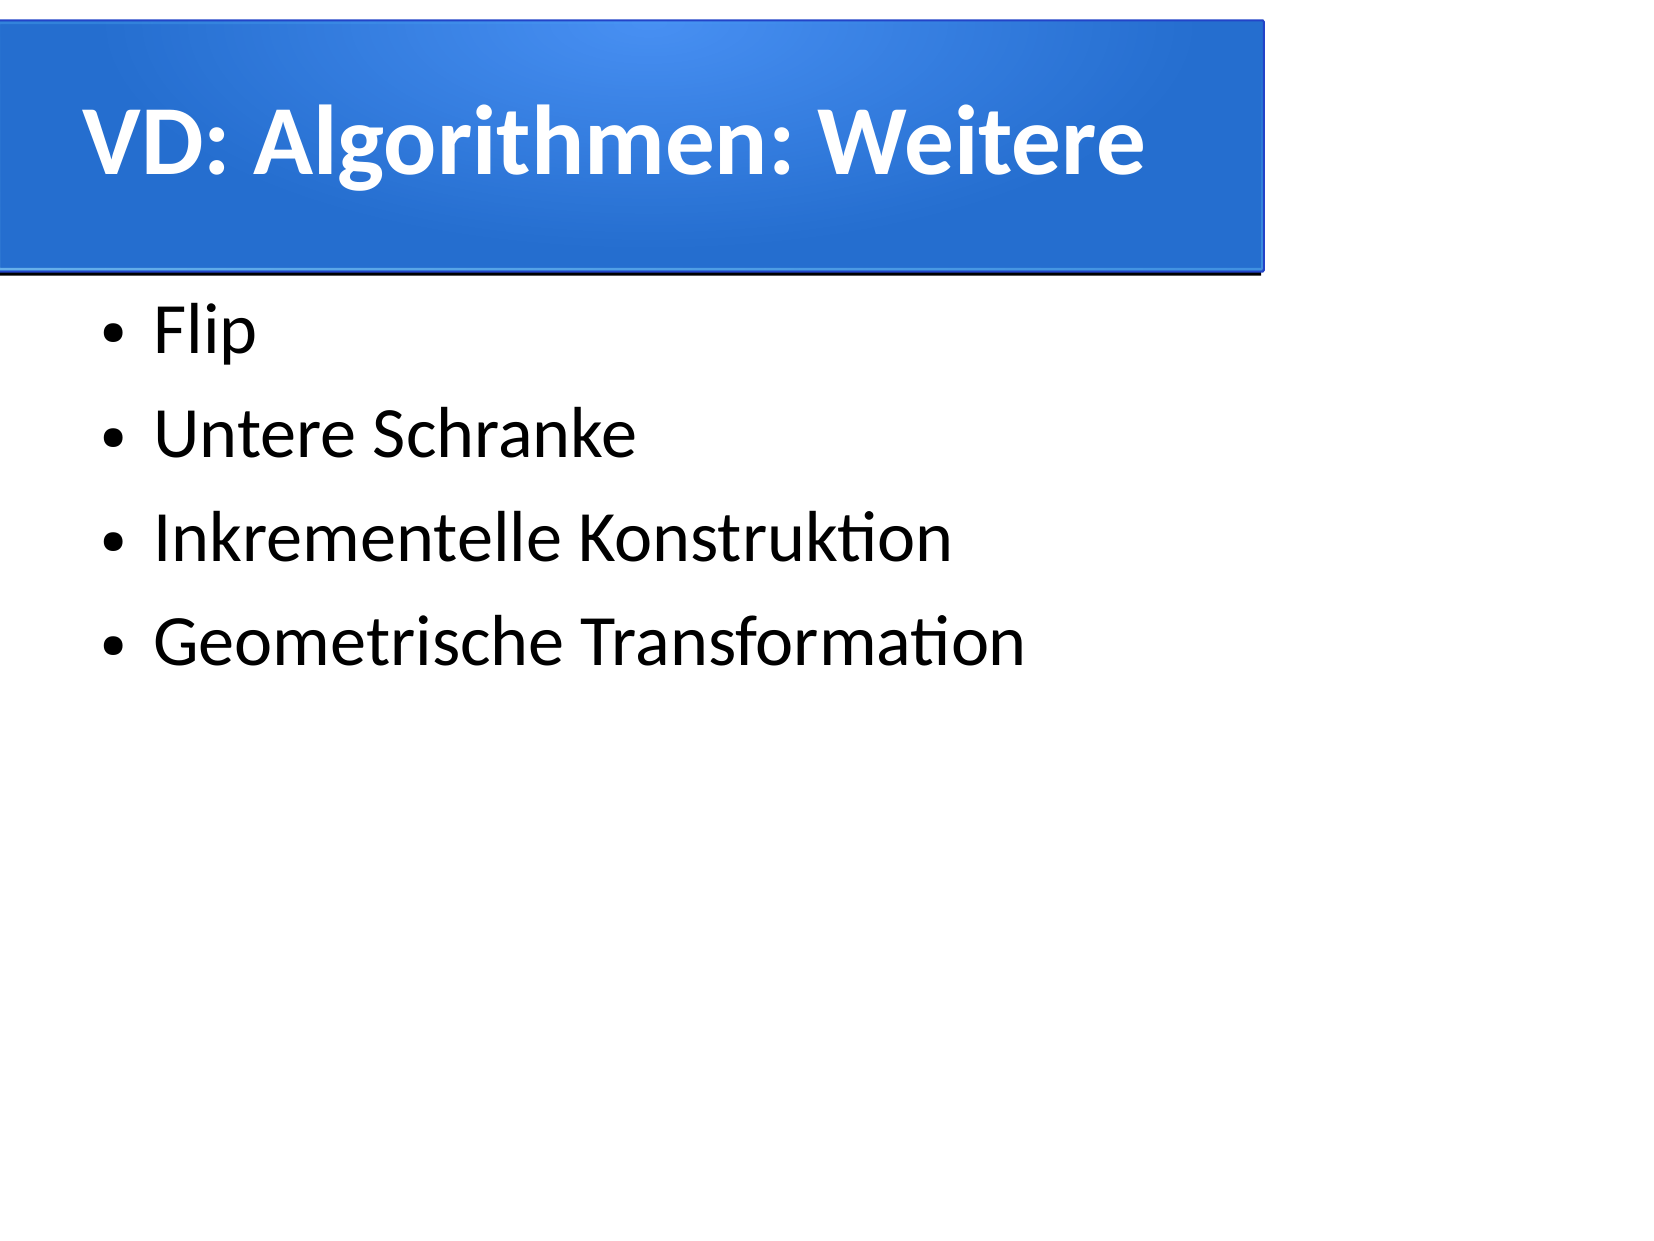

# VD: Algorithmen: Weitere
Flip
Untere Schranke
Inkrementelle Konstruktion
Geometrische Transformation